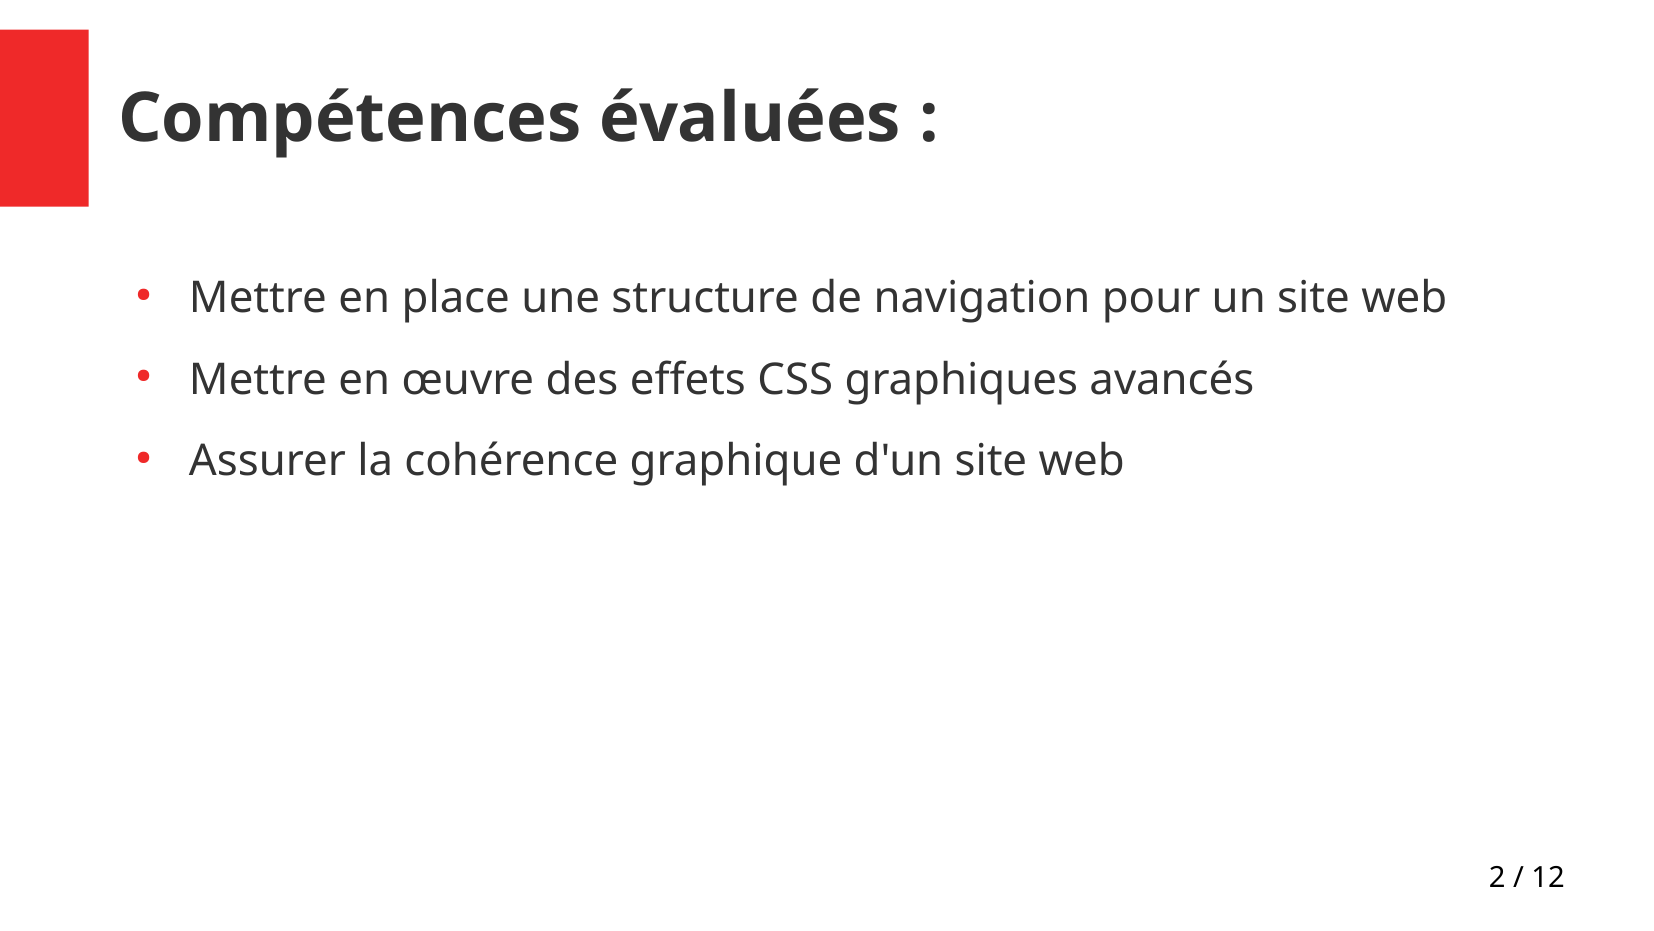

# Compétences évaluées :
Mettre en place une structure de navigation pour un site web
Mettre en œuvre des effets CSS graphiques avancés
Assurer la cohérence graphique d'un site web
2